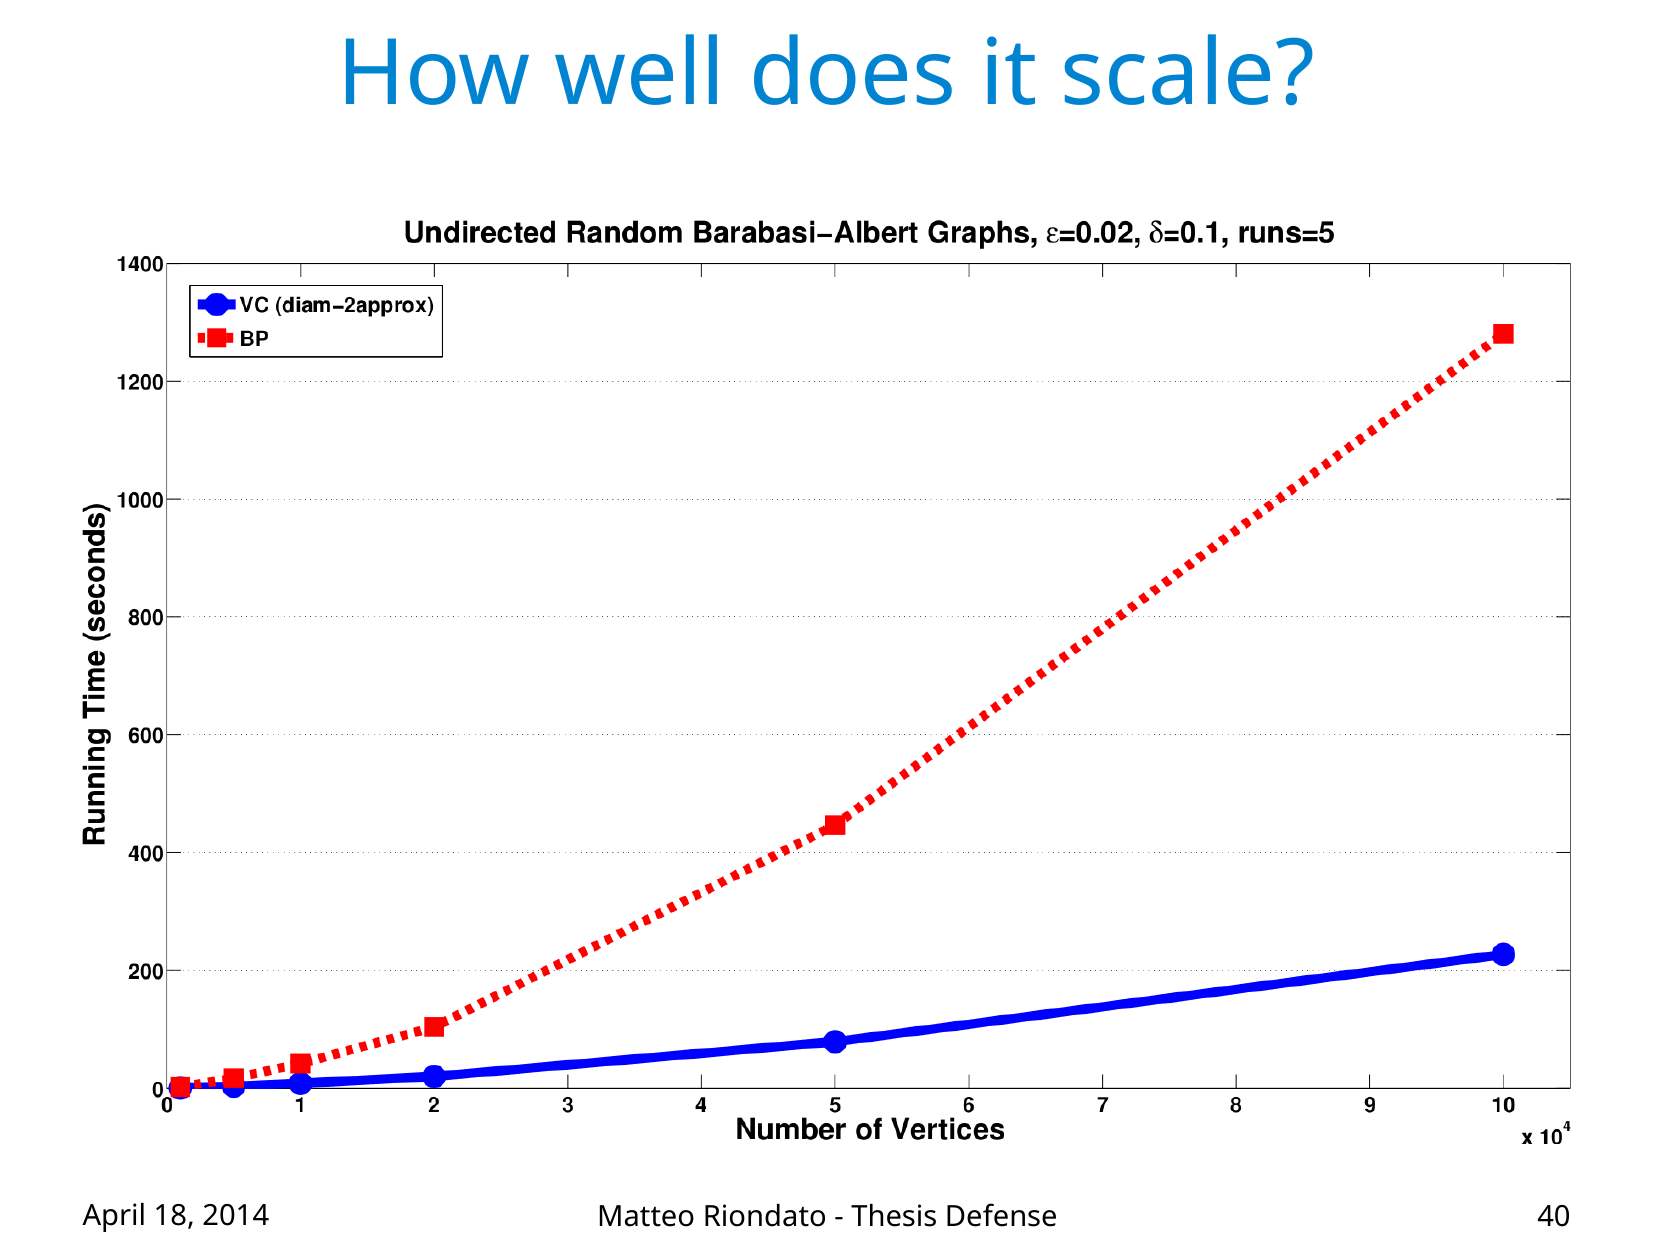

# How well does it scale?
April 18, 2014
Matteo Riondato - Thesis Defense
40